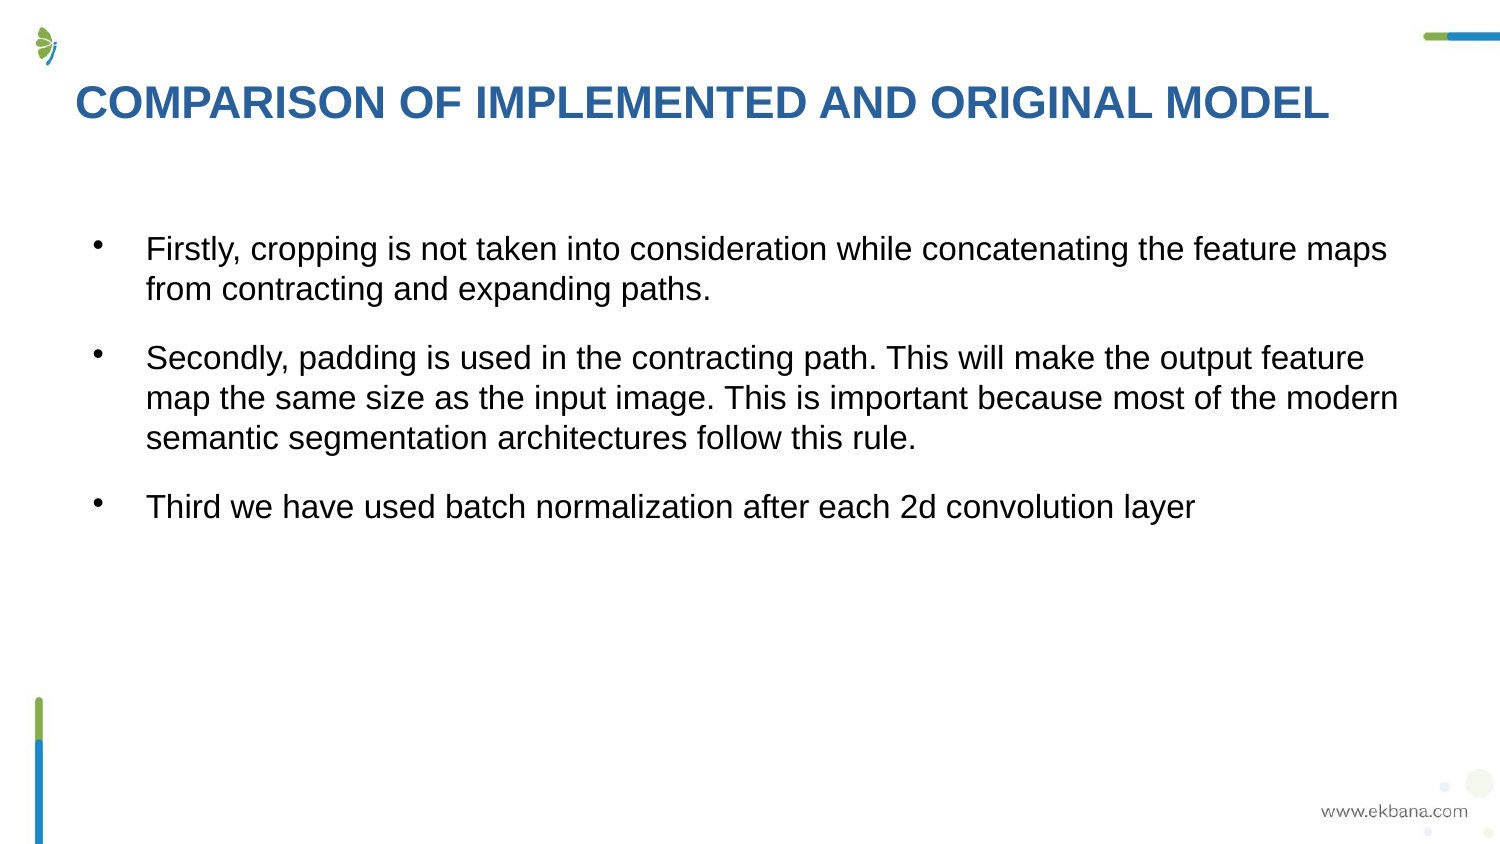

# COMPARISON OF IMPLEMENTED AND ORIGINAL MODEL
Firstly, cropping is not taken into consideration while concatenating the feature maps from contracting and expanding paths.
Secondly, padding is used in the contracting path. This will make the output feature map the same size as the input image. This is important because most of the modern semantic segmentation architectures follow this rule.
Third we have used batch normalization after each 2d convolution layer